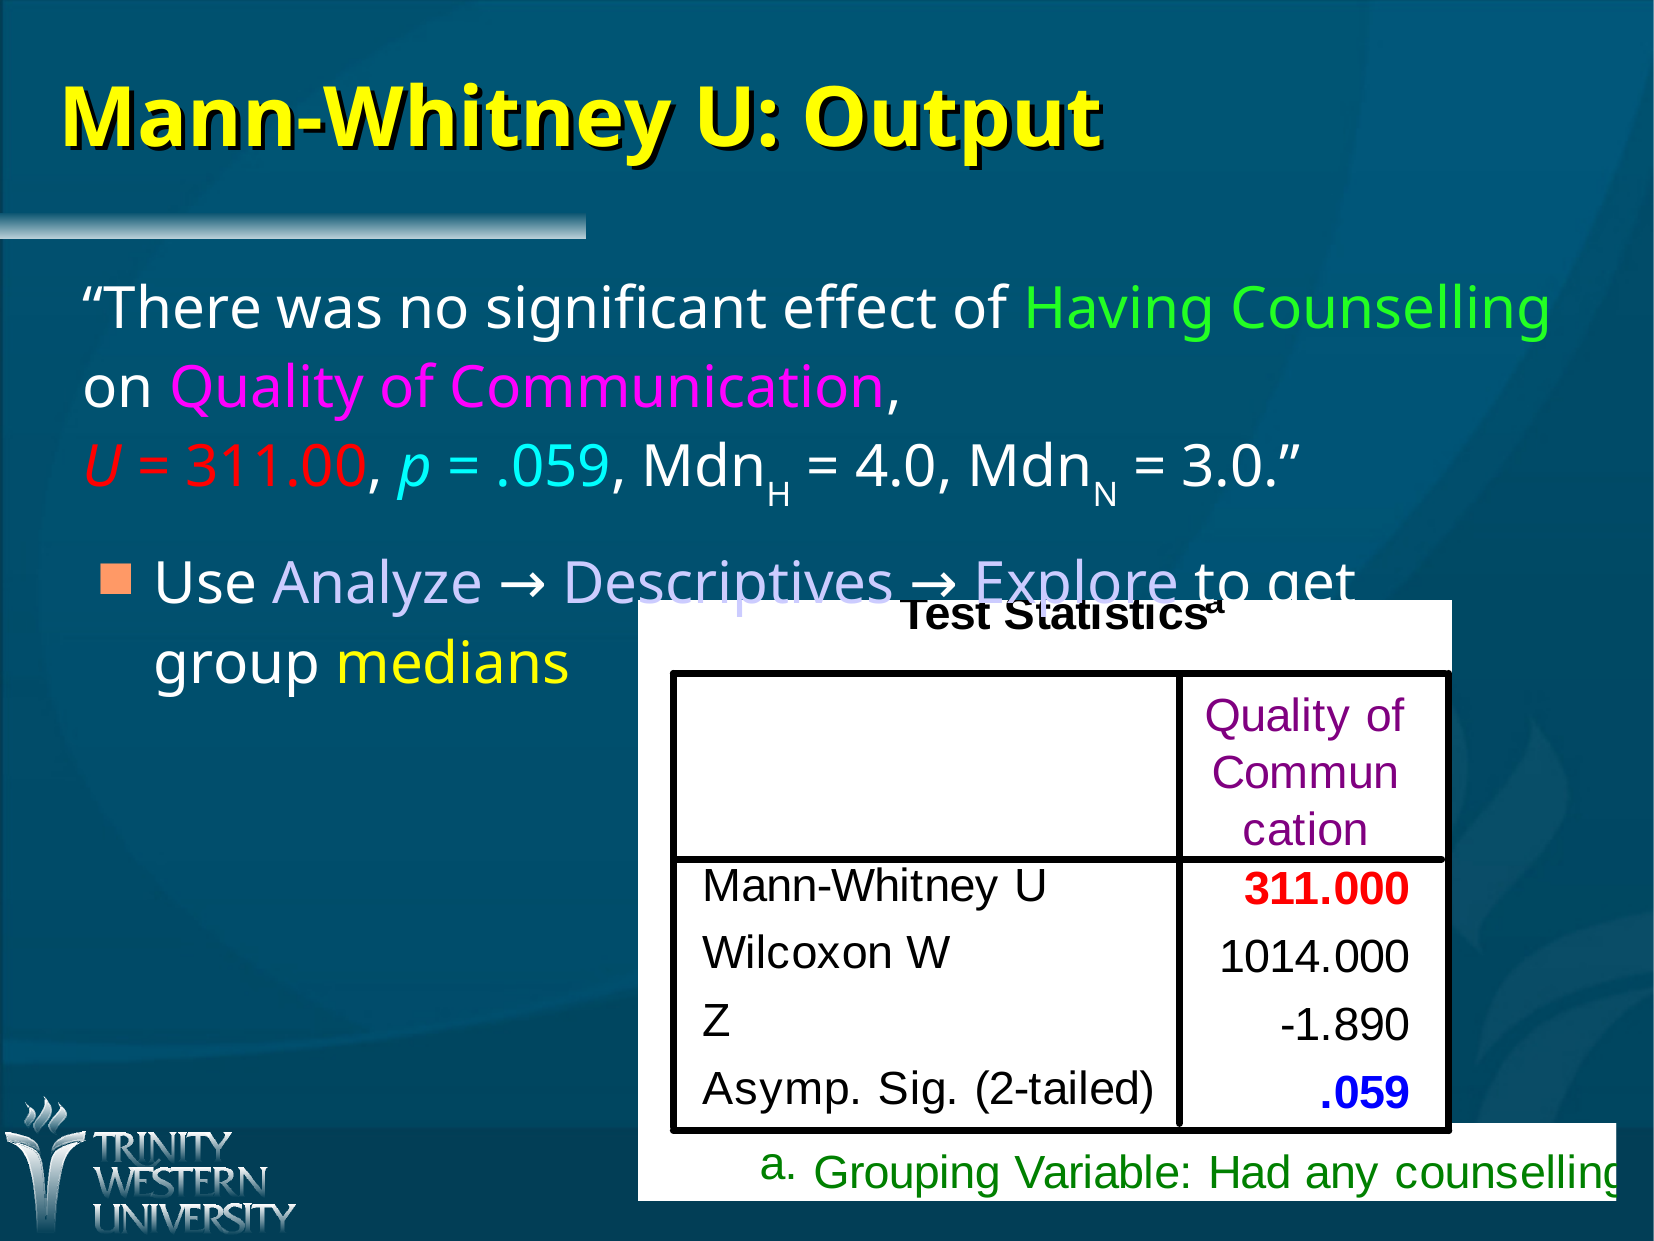

# Mann-Whitney U: Output
“There was no significant effect of Having Counselling on Quality of Communication,
U = 311.00, p = .059, MdnH = 4.0, MdnN = 3.0.”
Use Analyze → Descriptives → Explore to get
group medians